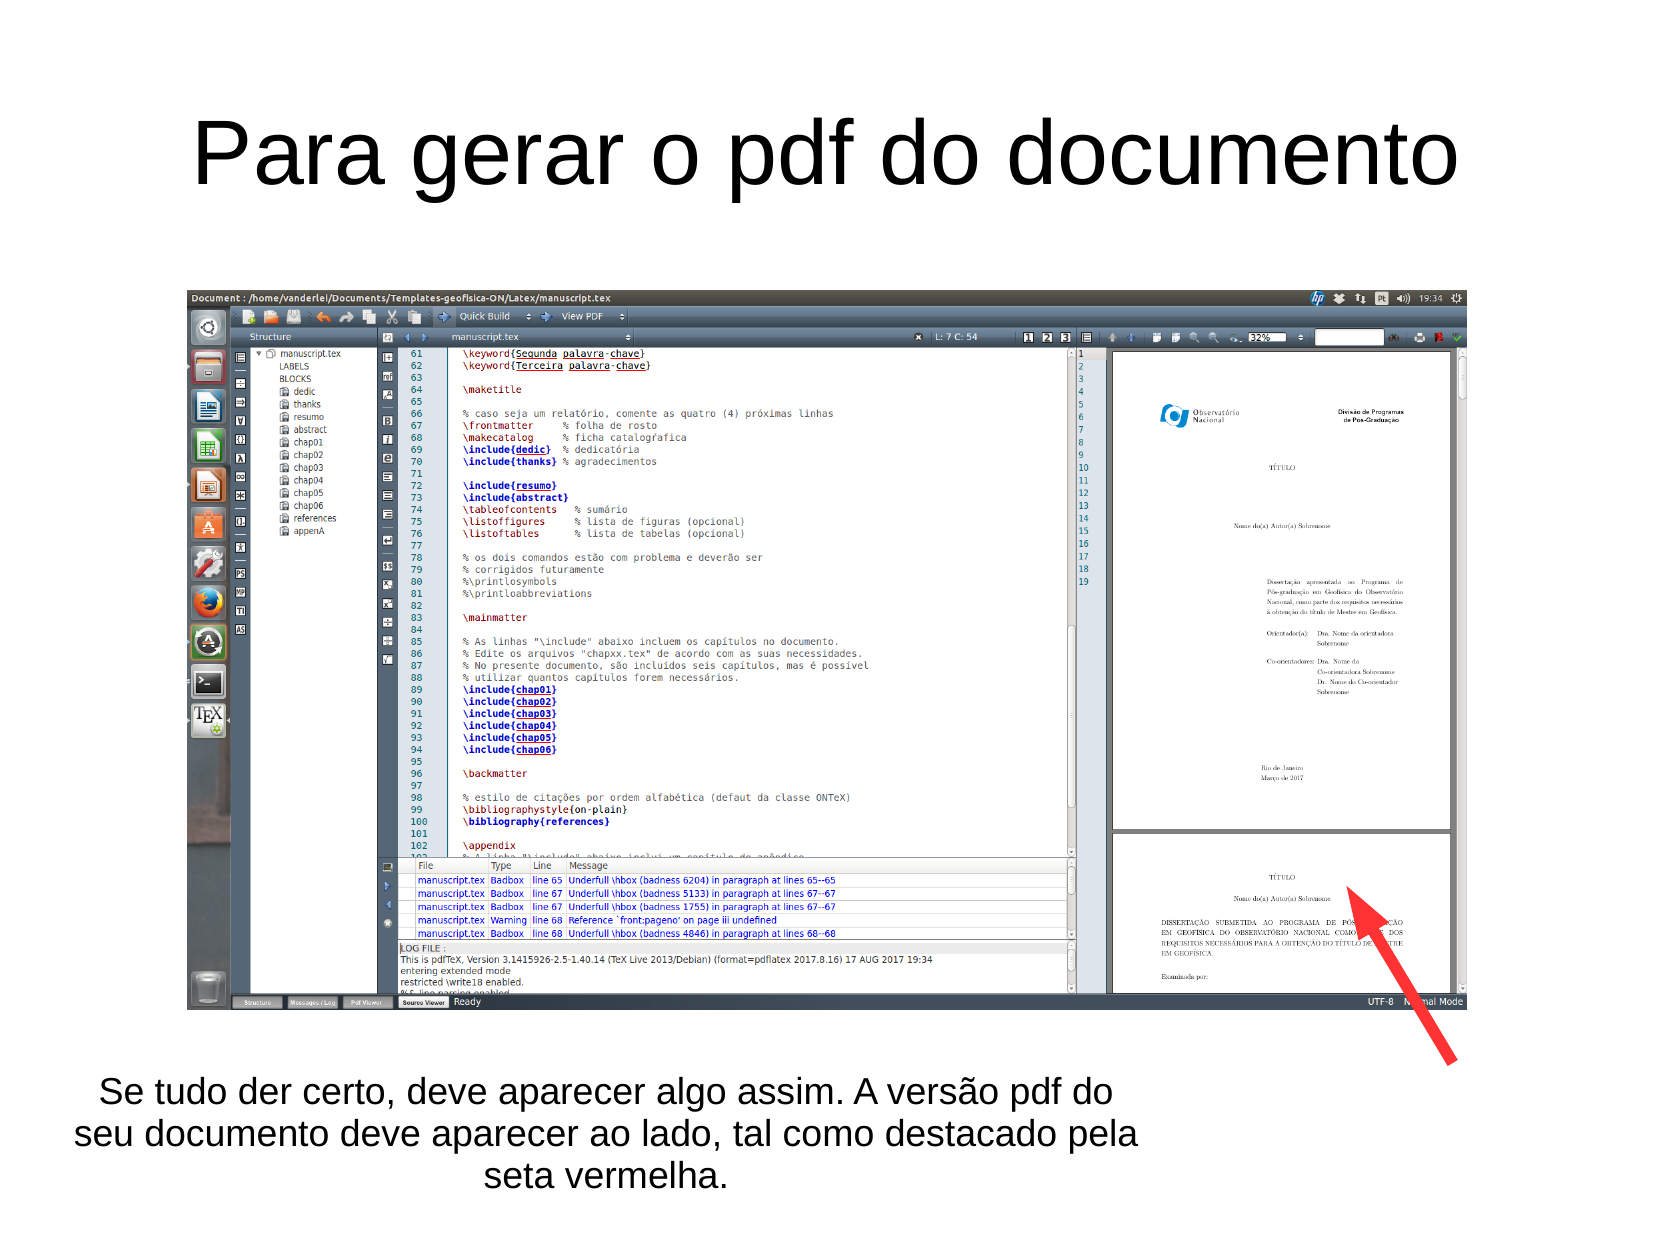

# Para gerar o pdf do documento
Se tudo der certo, deve aparecer algo assim. A versão pdf do seu documento deve aparecer ao lado, tal como destacado pela seta vermelha.